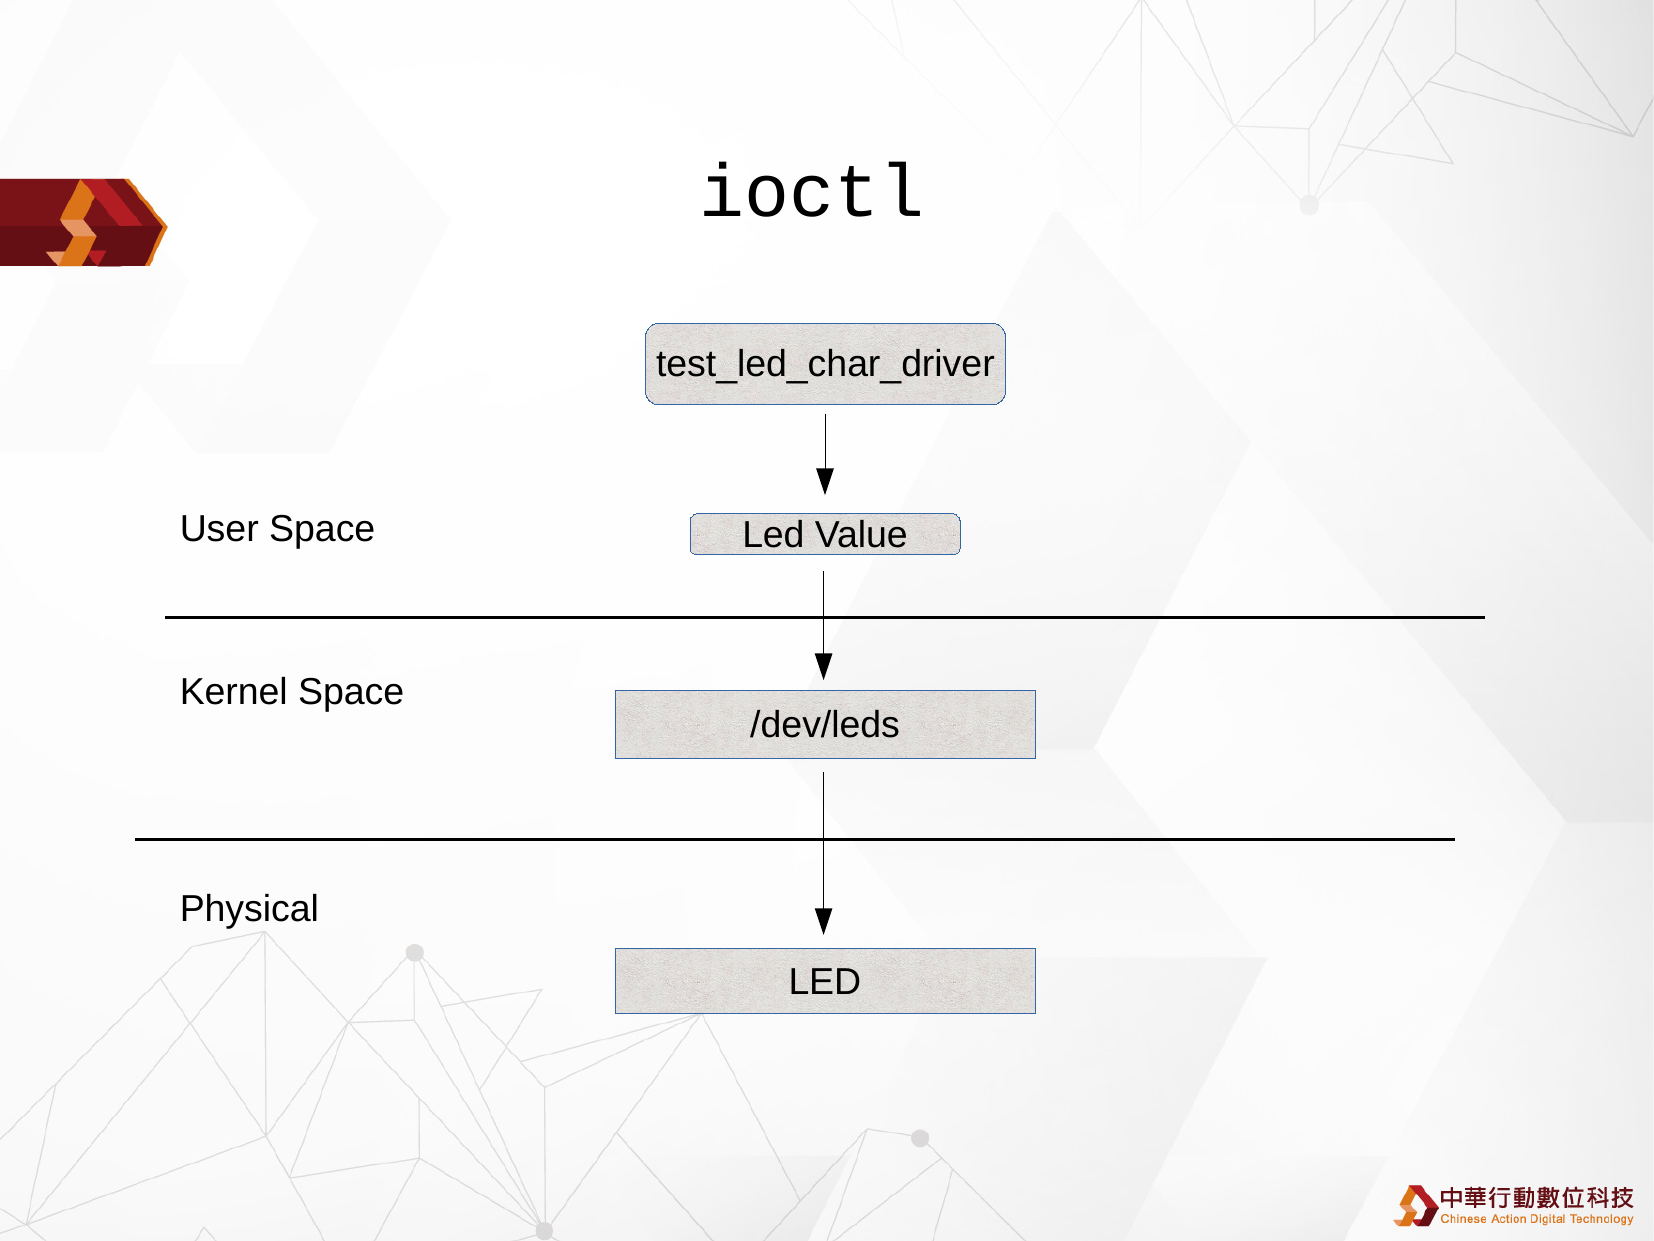

# ioctl
test_led_char_driver
User Space
Led Value
Kernel Space
/dev/leds
Physical
LED